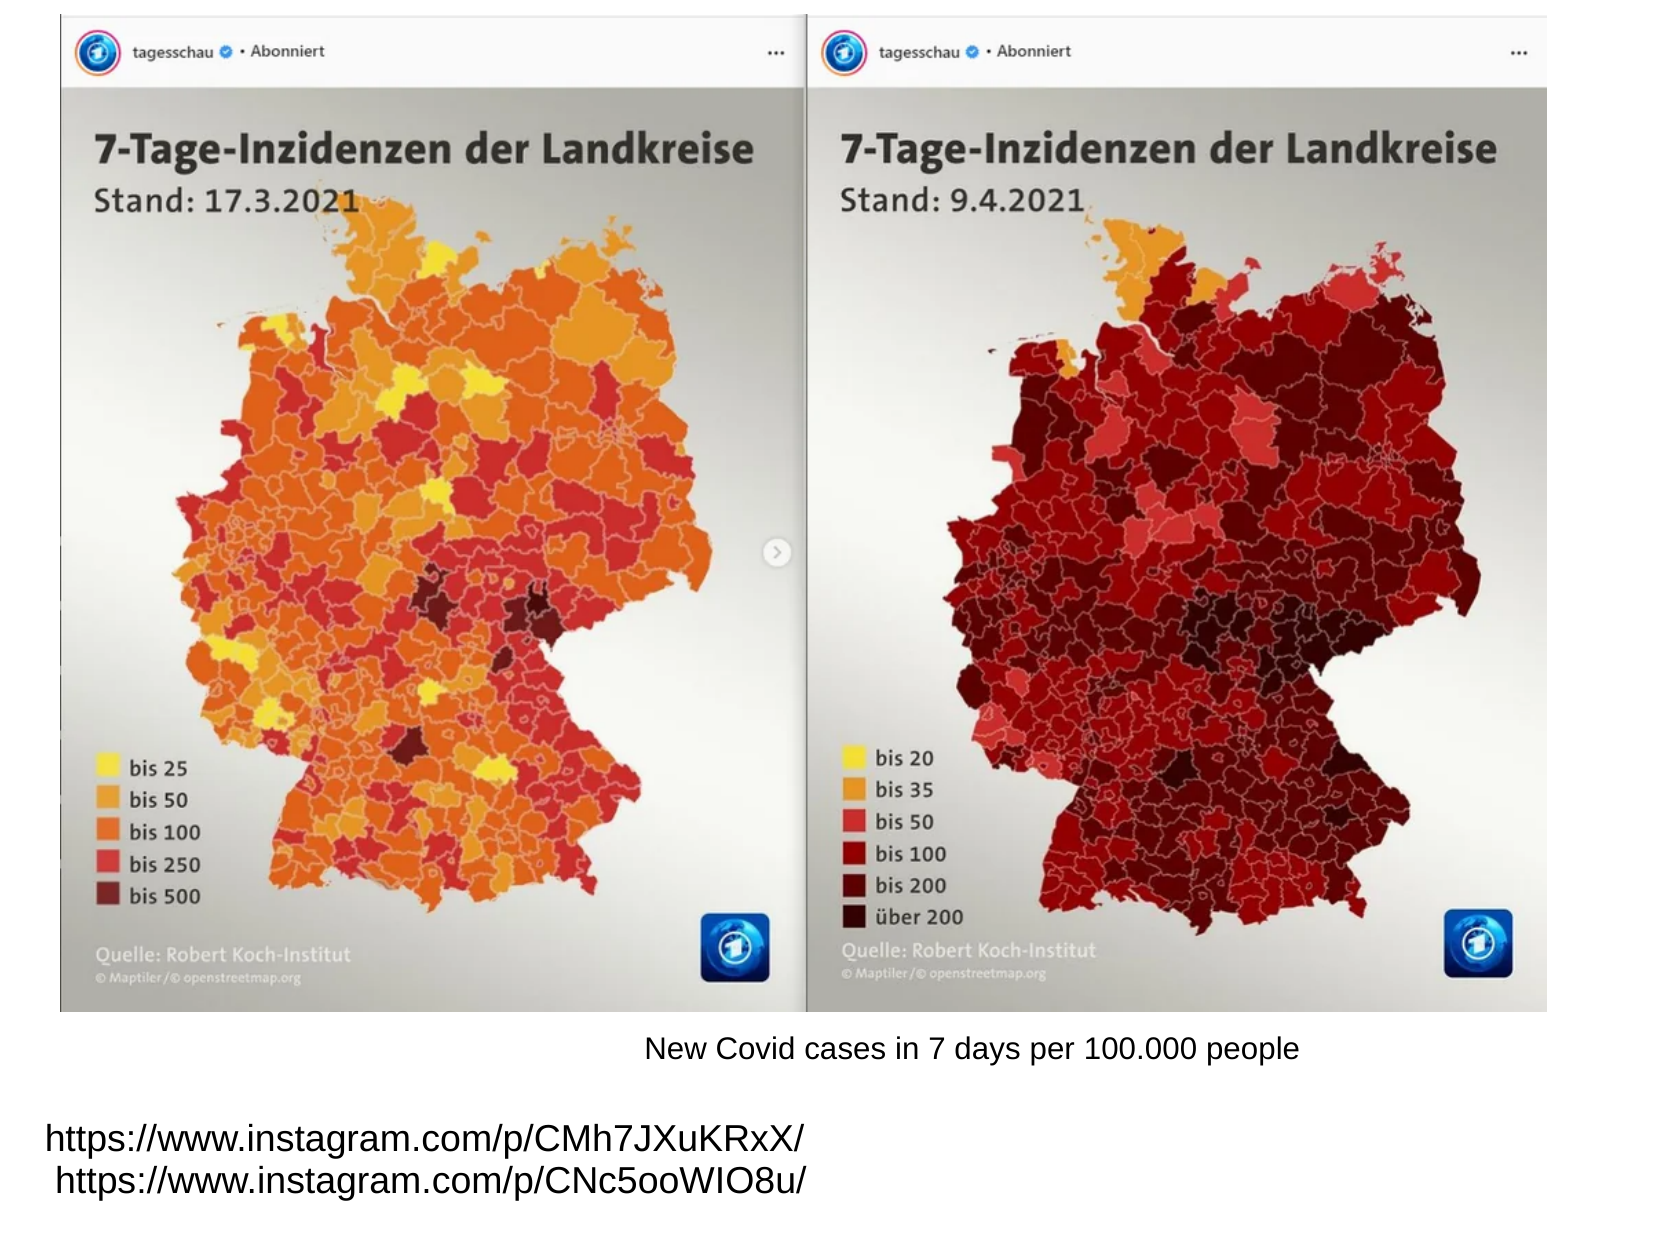

#
New Covid cases in 7 days per 100.000 people
https://www.instagram.com/p/CMh7JXuKRxX/
 https://www.instagram.com/p/CNc5ooWIO8u/